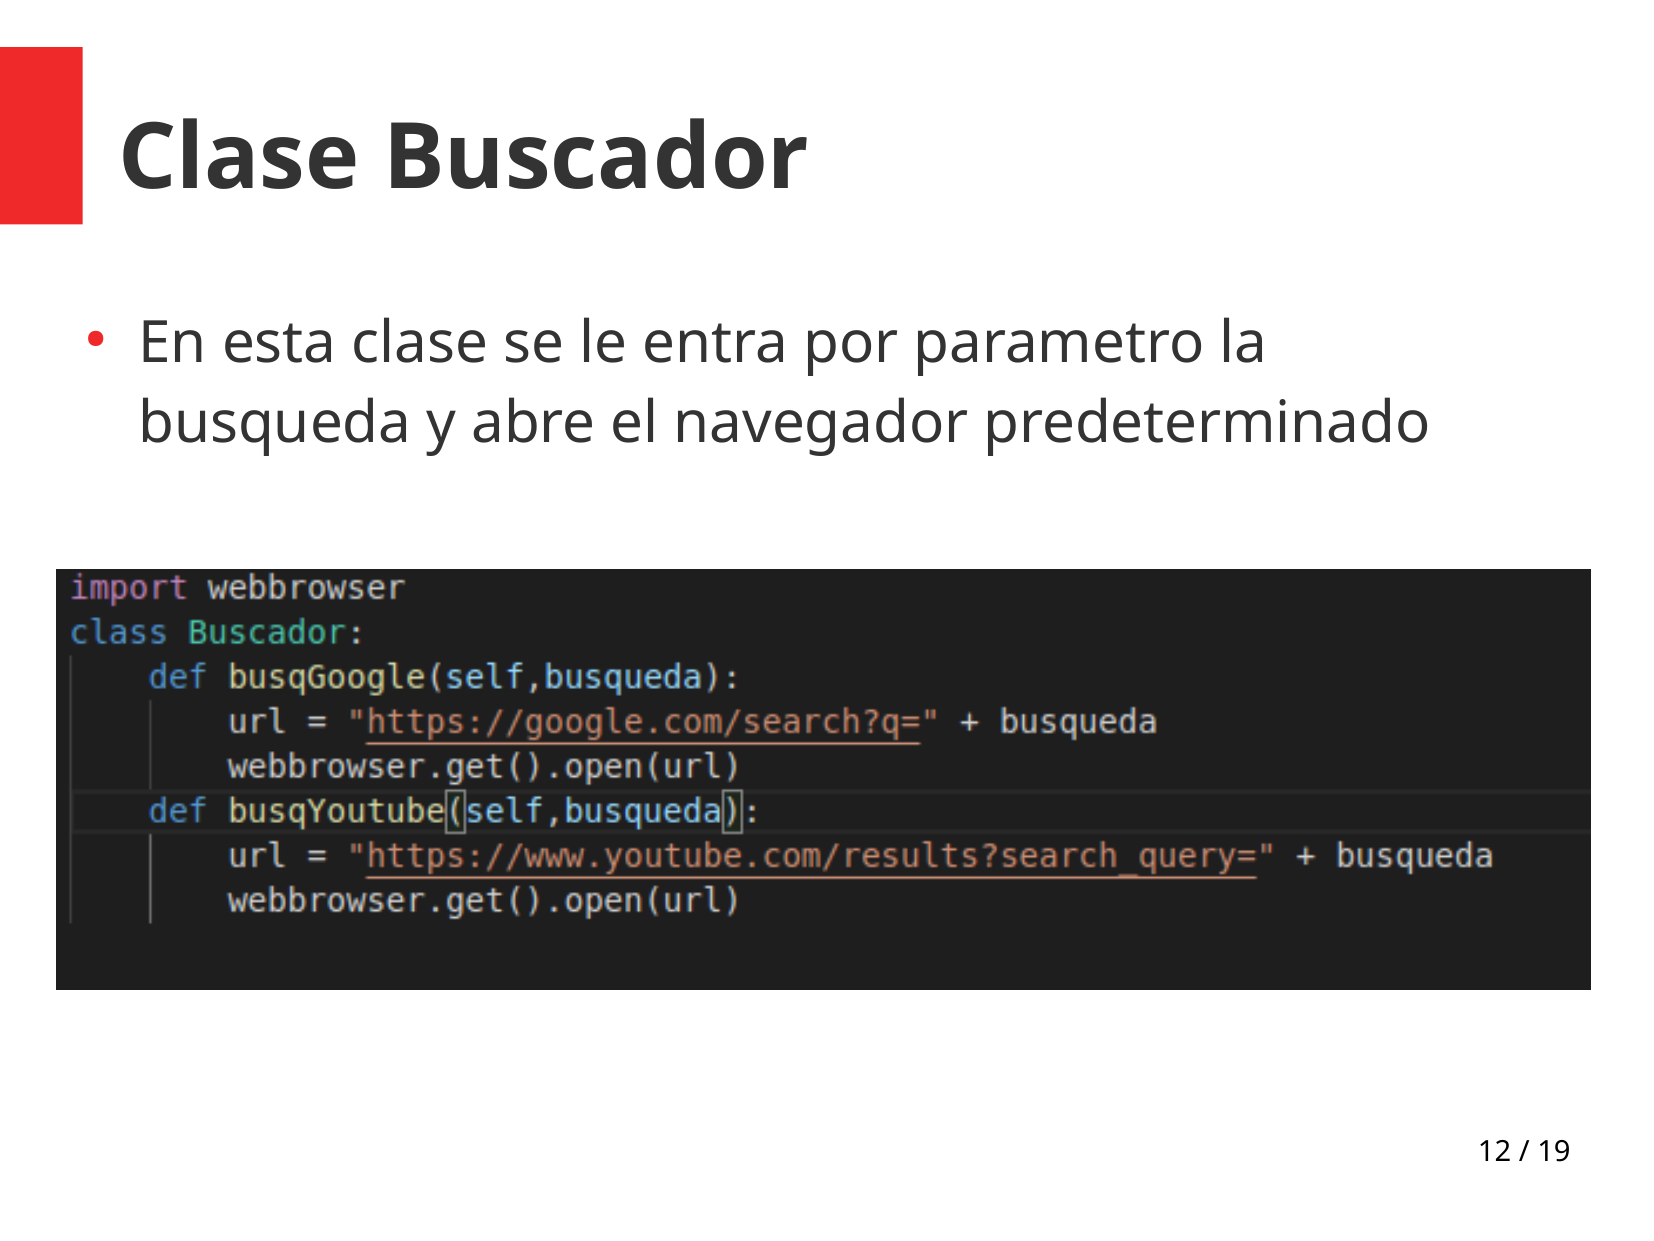

# Clase Buscador
En esta clase se le entra por parametro la busqueda y abre el navegador predeterminado
12